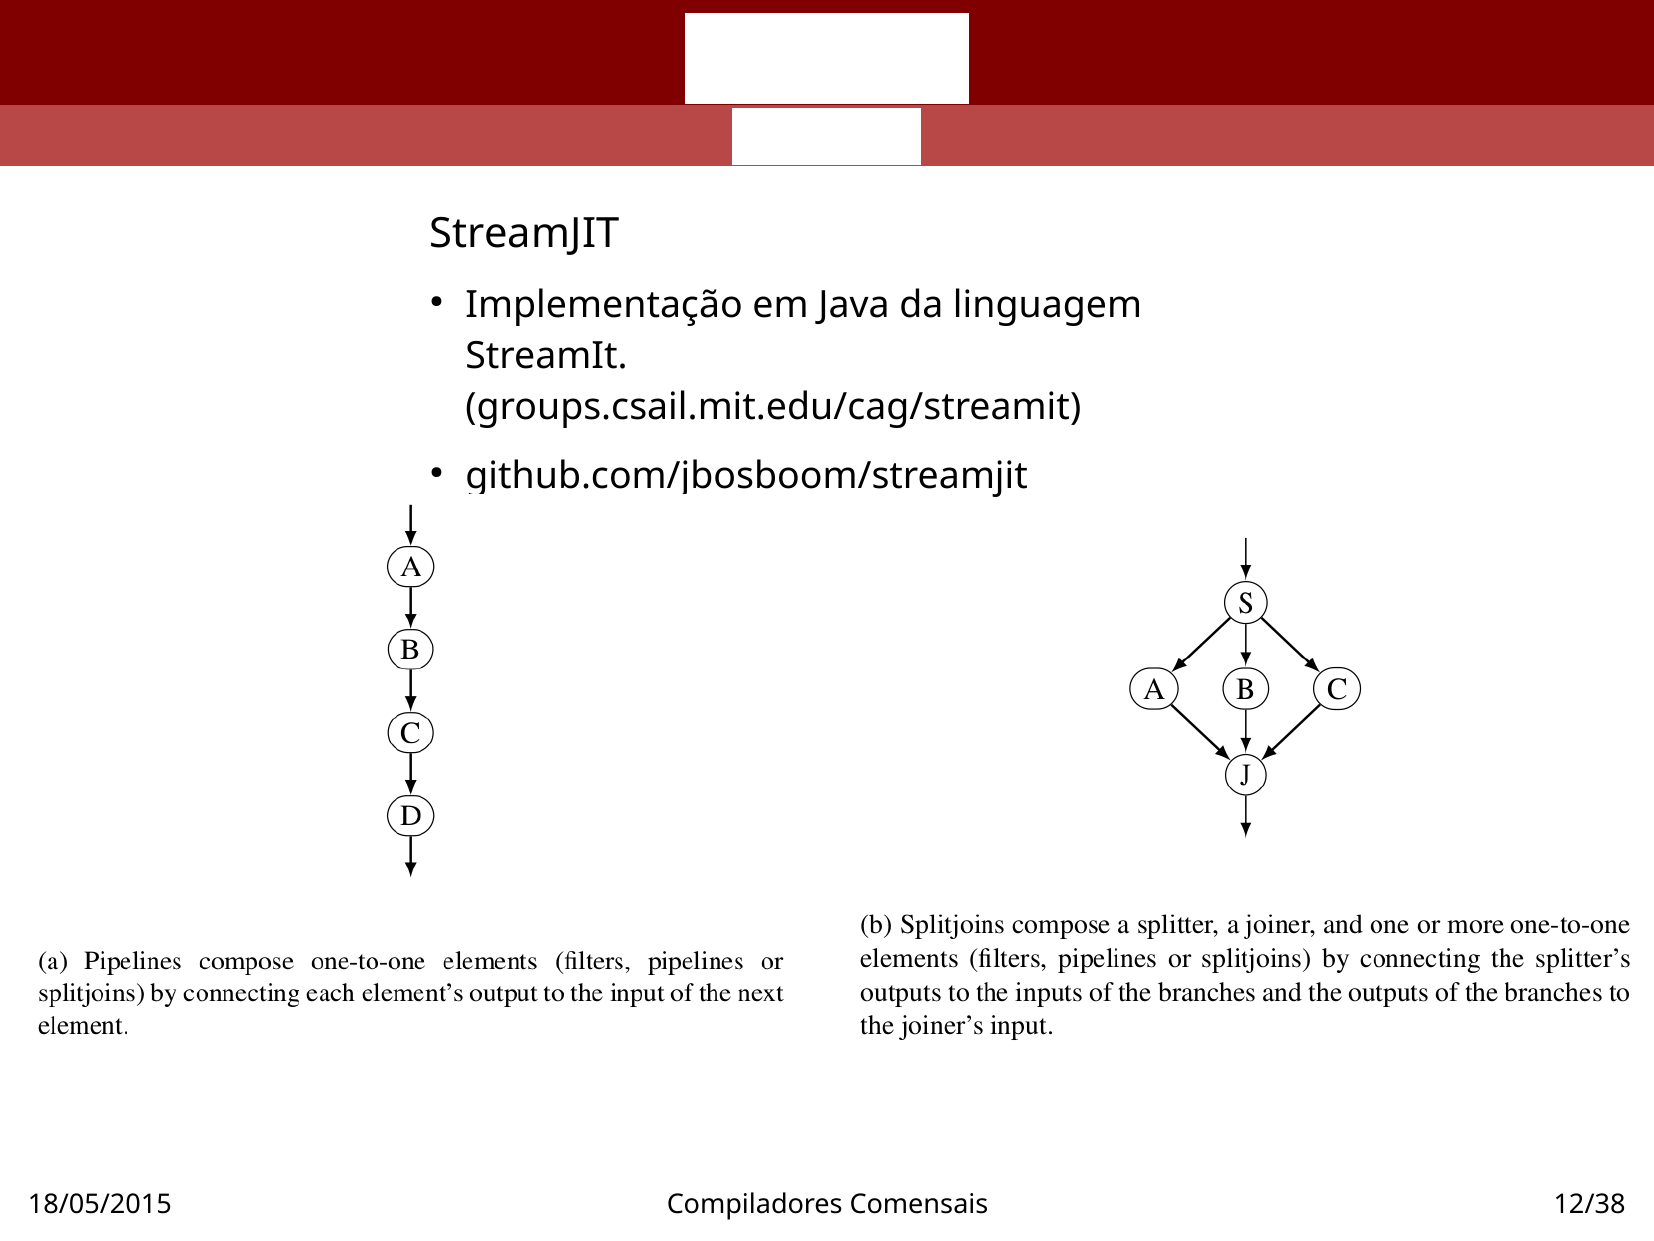

# Contexto
StreamJIT
StreamJIT
Implementação em Java da linguagem StreamIt. (groups.csail.mit.edu/cag/streamit)
github.com/jbosboom/streamjit
12